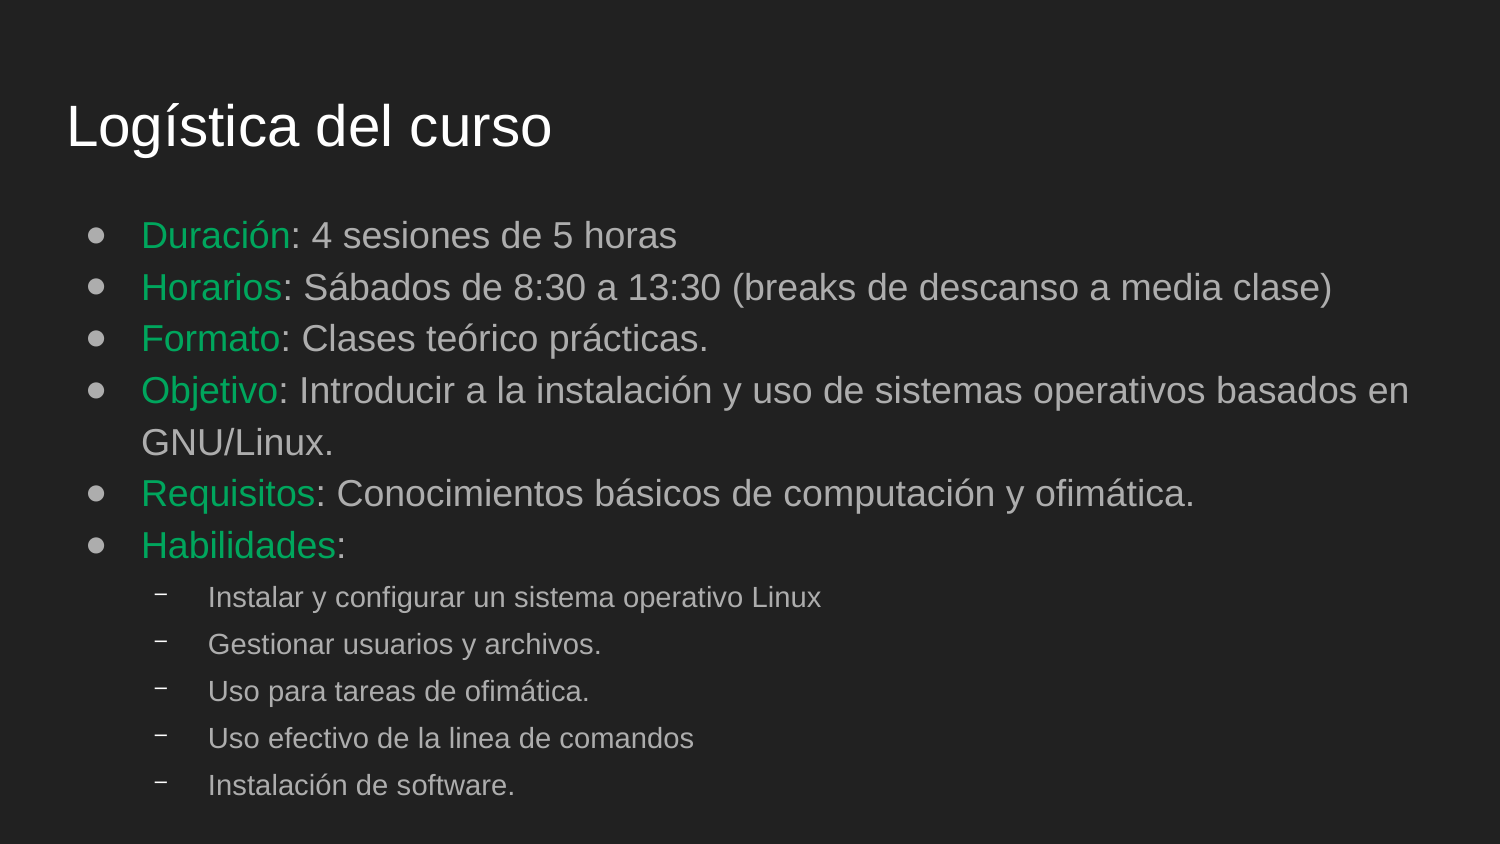

# Logística del curso
Duración: 4 sesiones de 5 horas
Horarios: Sábados de 8:30 a 13:30 (breaks de descanso a media clase)
Formato: Clases teórico prácticas.
Objetivo: Introducir a la instalación y uso de sistemas operativos basados en GNU/Linux.
Requisitos: Conocimientos básicos de computación y ofimática.
Habilidades:
Instalar y configurar un sistema operativo Linux
Gestionar usuarios y archivos.
Uso para tareas de ofimática.
Uso efectivo de la linea de comandos
Instalación de software.